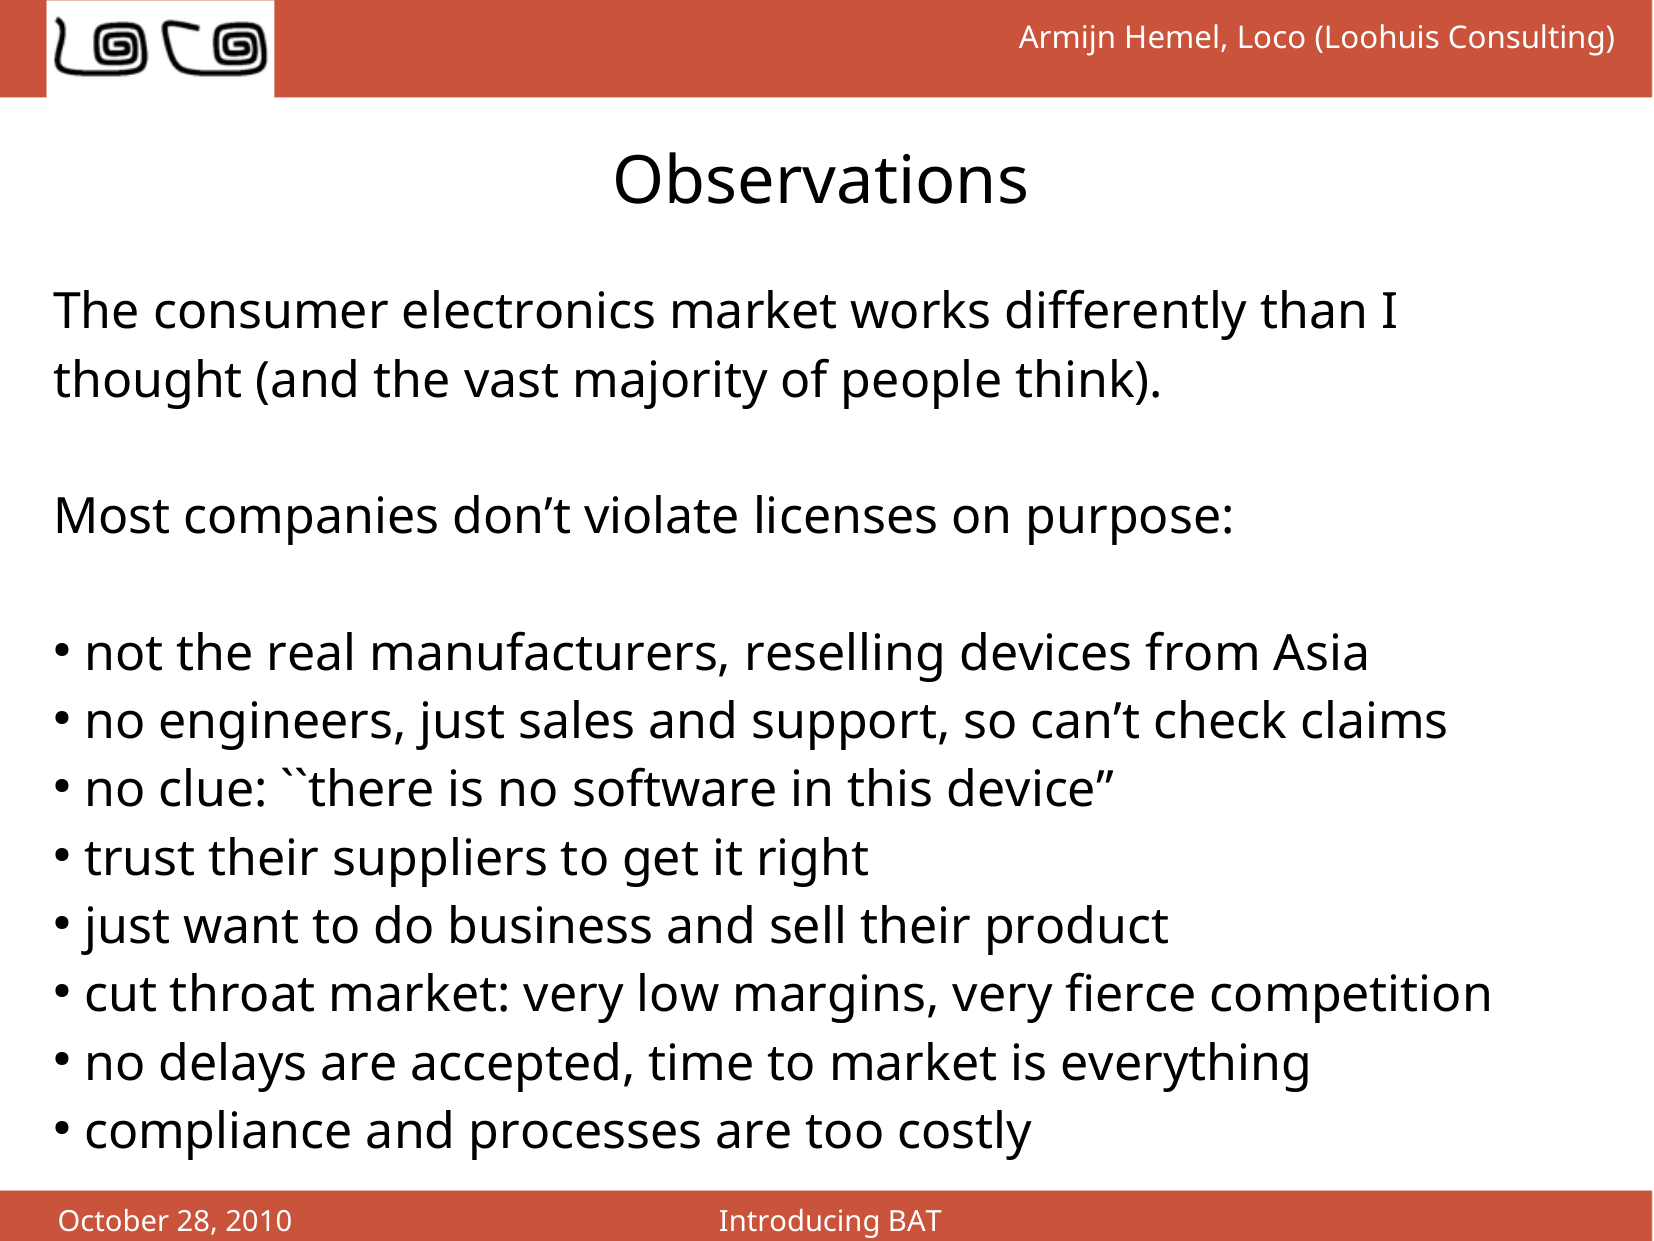

# Observations
The consumer electronics market works differently than I thought (and the vast majority of people think).
Most companies don’t violate licenses on purpose:
 not the real manufacturers, reselling devices from Asia
 no engineers, just sales and support, so can’t check claims
 no clue: ``there is no software in this device’’
 trust their suppliers to get it right
 just want to do business and sell their product
 cut throat market: very low margins, very fierce competition
 no delays are accepted, time to market is everything
 compliance and processes are too costly
Comet: practical solution or crutch?